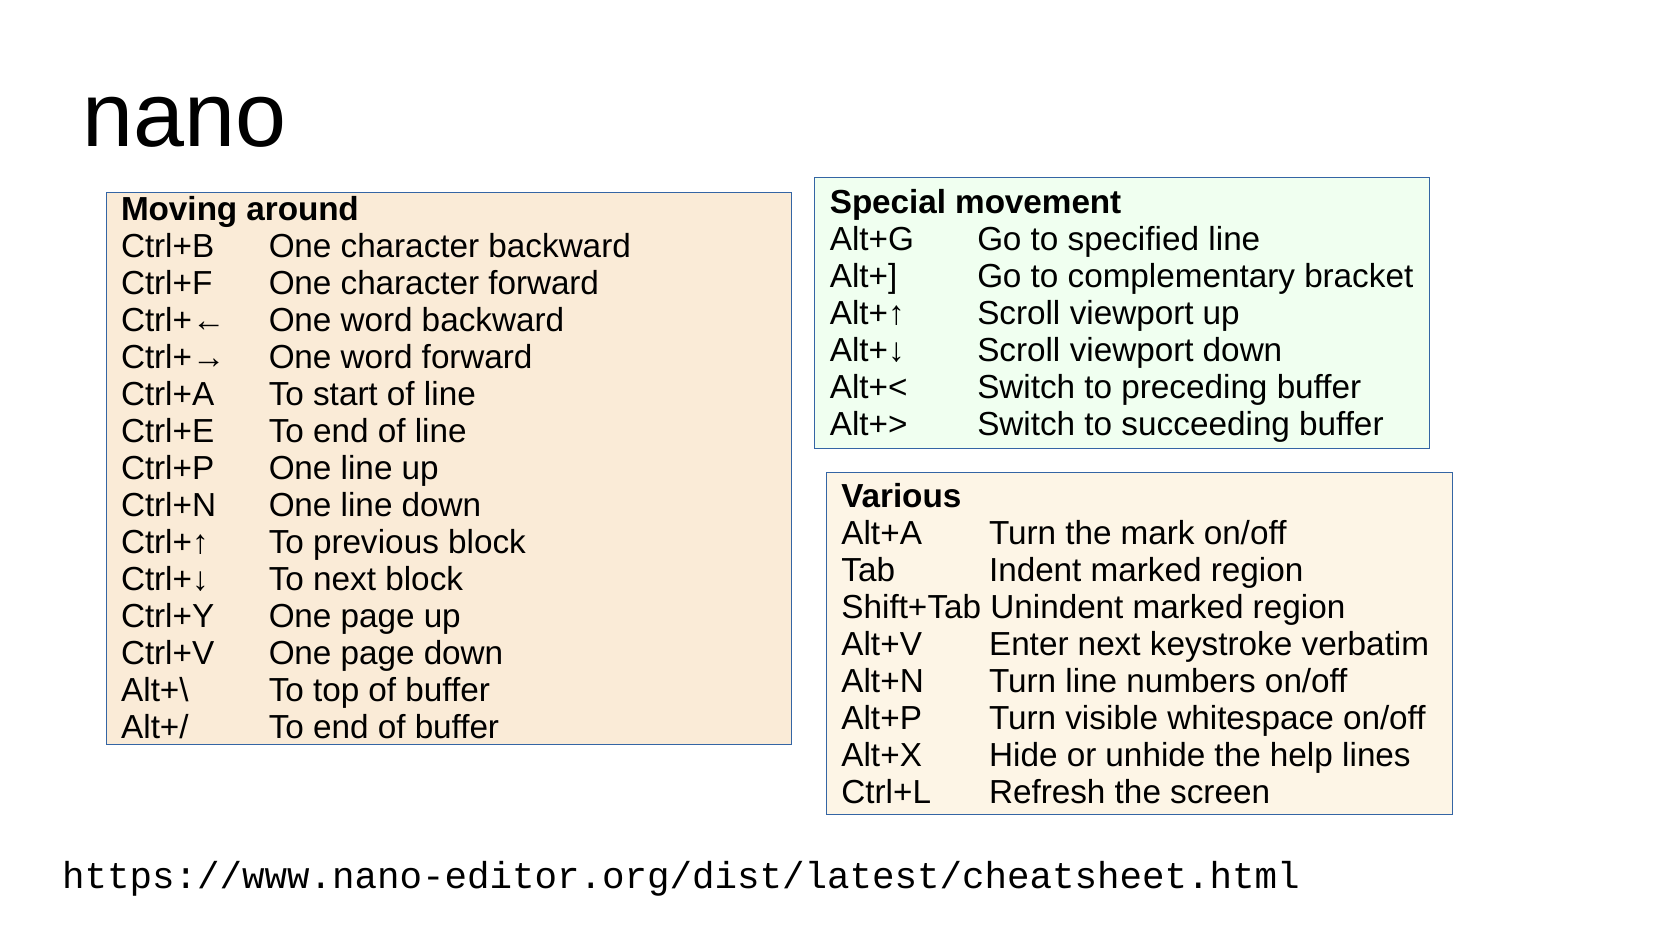

# nano
Special movement
Alt+G 	Go to specified line
Alt+]		Go to complementary bracket
Alt+↑	Scroll viewport up
Alt+↓	Scroll viewport down
Alt+<	Switch to preceding buffer
Alt+>	Switch to succeeding buffer
Moving around
Ctrl+B 	One character backward
Ctrl+F	One character forward
Ctrl+←	One word backward
Ctrl+→	One word forward
Ctrl+A	To start of line
Ctrl+E	To end of line
Ctrl+P	One line up
Ctrl+N	One line down
Ctrl+↑	To previous block
Ctrl+↓	To next block
Ctrl+Y	One page up
Ctrl+V	One page down
Alt+\		To top of buffer
Alt+/		To end of buffer
Various
Alt+A	Turn the mark on/off
Tab		Indent marked region
Shift+Tab Unindent marked region
Alt+V	Enter next keystroke verbatim
Alt+N	Turn line numbers on/off
Alt+P	Turn visible whitespace on/off
Alt+X	Hide or unhide the help lines
Ctrl+L	Refresh the screen
https://www.nano-editor.org/dist/latest/cheatsheet.html